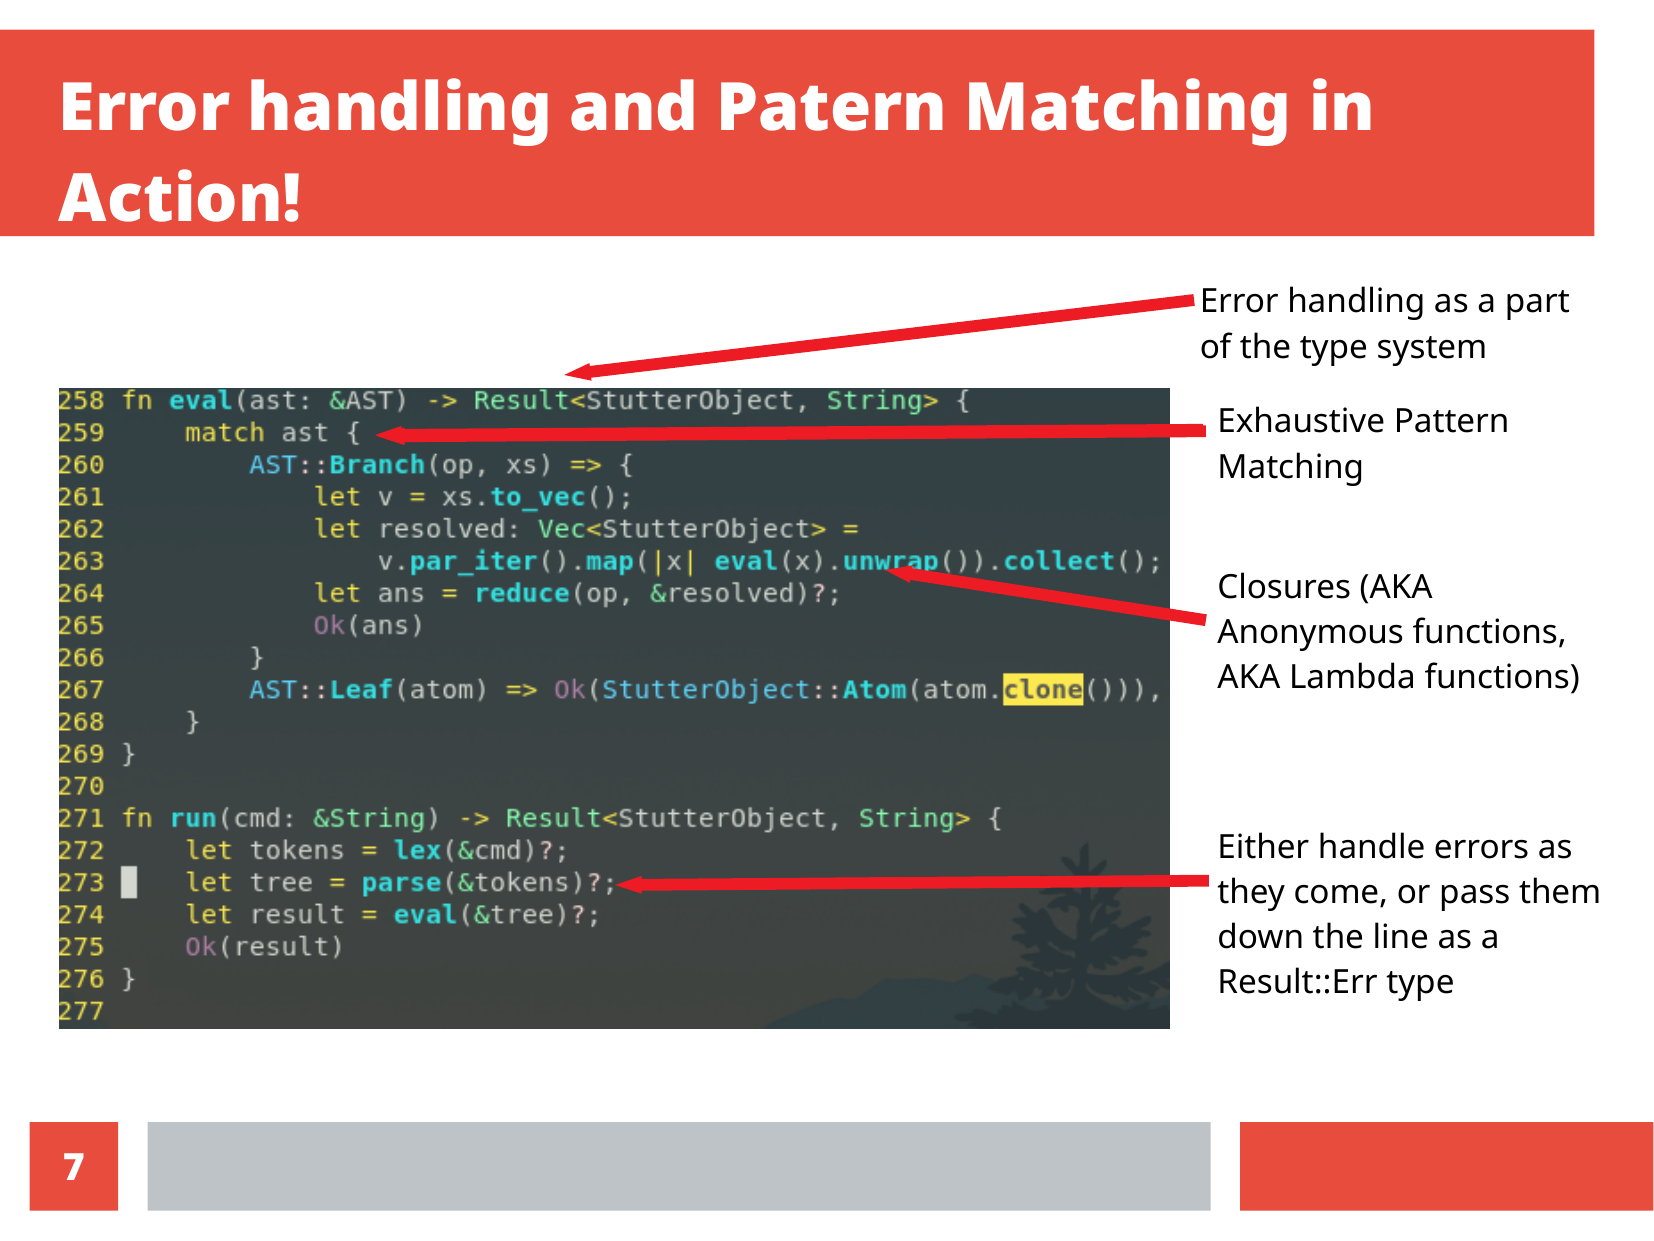

# Error handling and Patern Matching in Action!
Error handling as a part of the type system
Exhaustive Pattern Matching
Closures (AKA Anonymous functions, AKA Lambda functions)
Either handle errors as they come, or pass them down the line as a Result::Err type
7